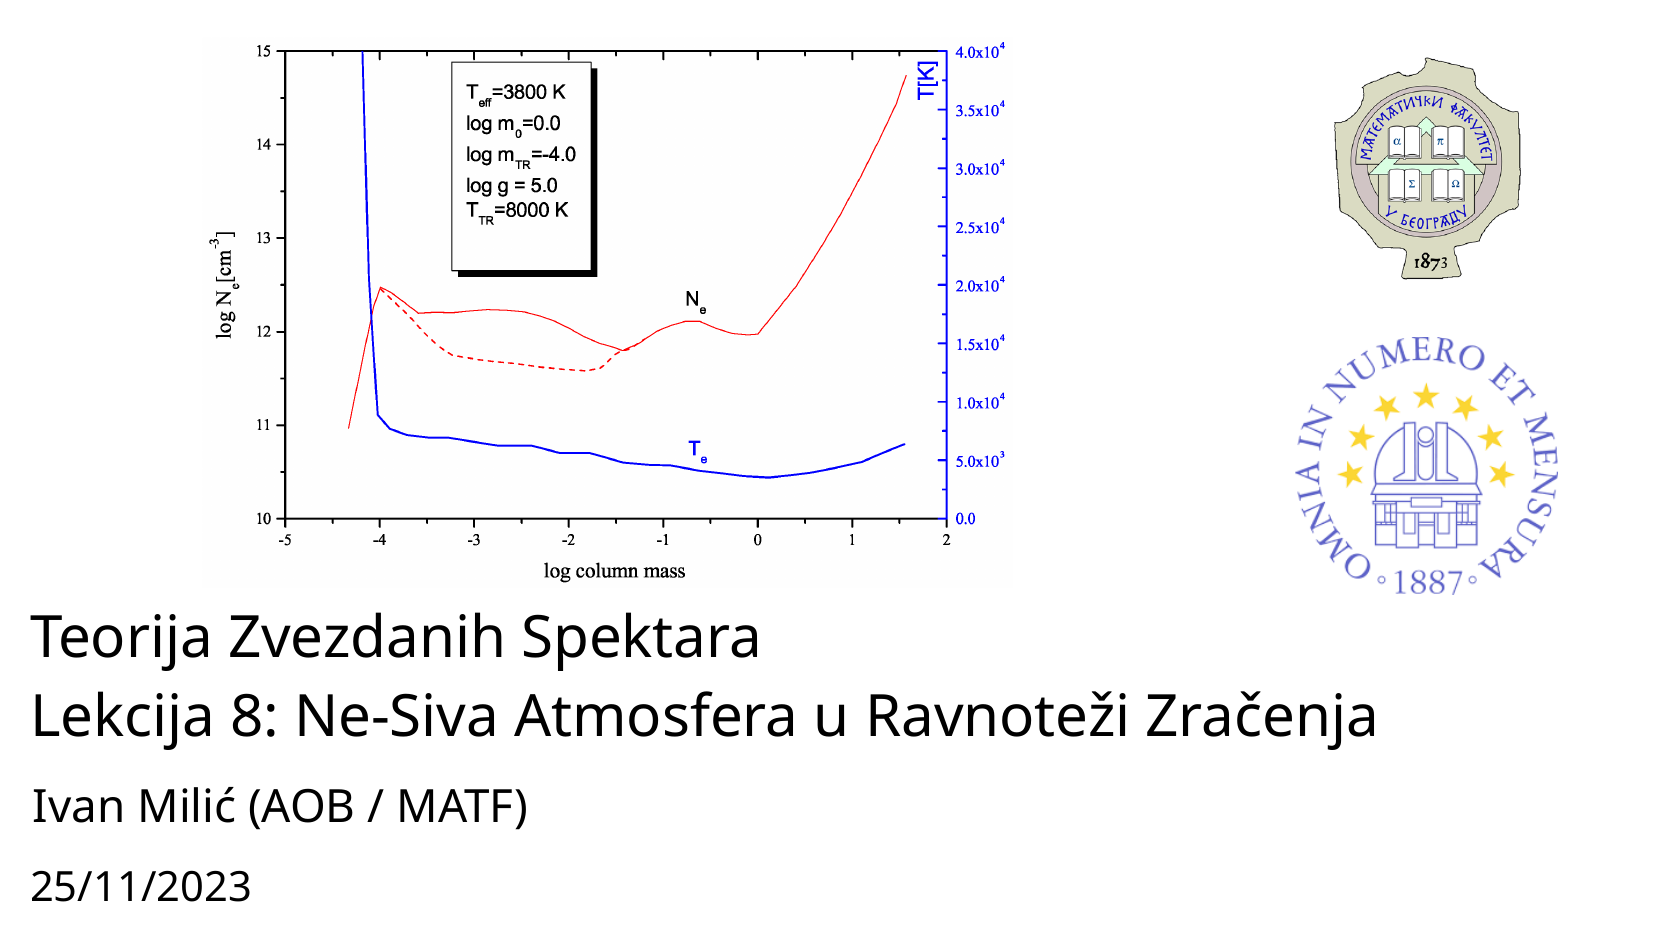

Teorija Zvezdanih Spektara
Lekcija 8: Ne-Siva Atmosfera u Ravnoteži Zračenja
Ivan Milić (AOB / MATF)
# 25/11/2023